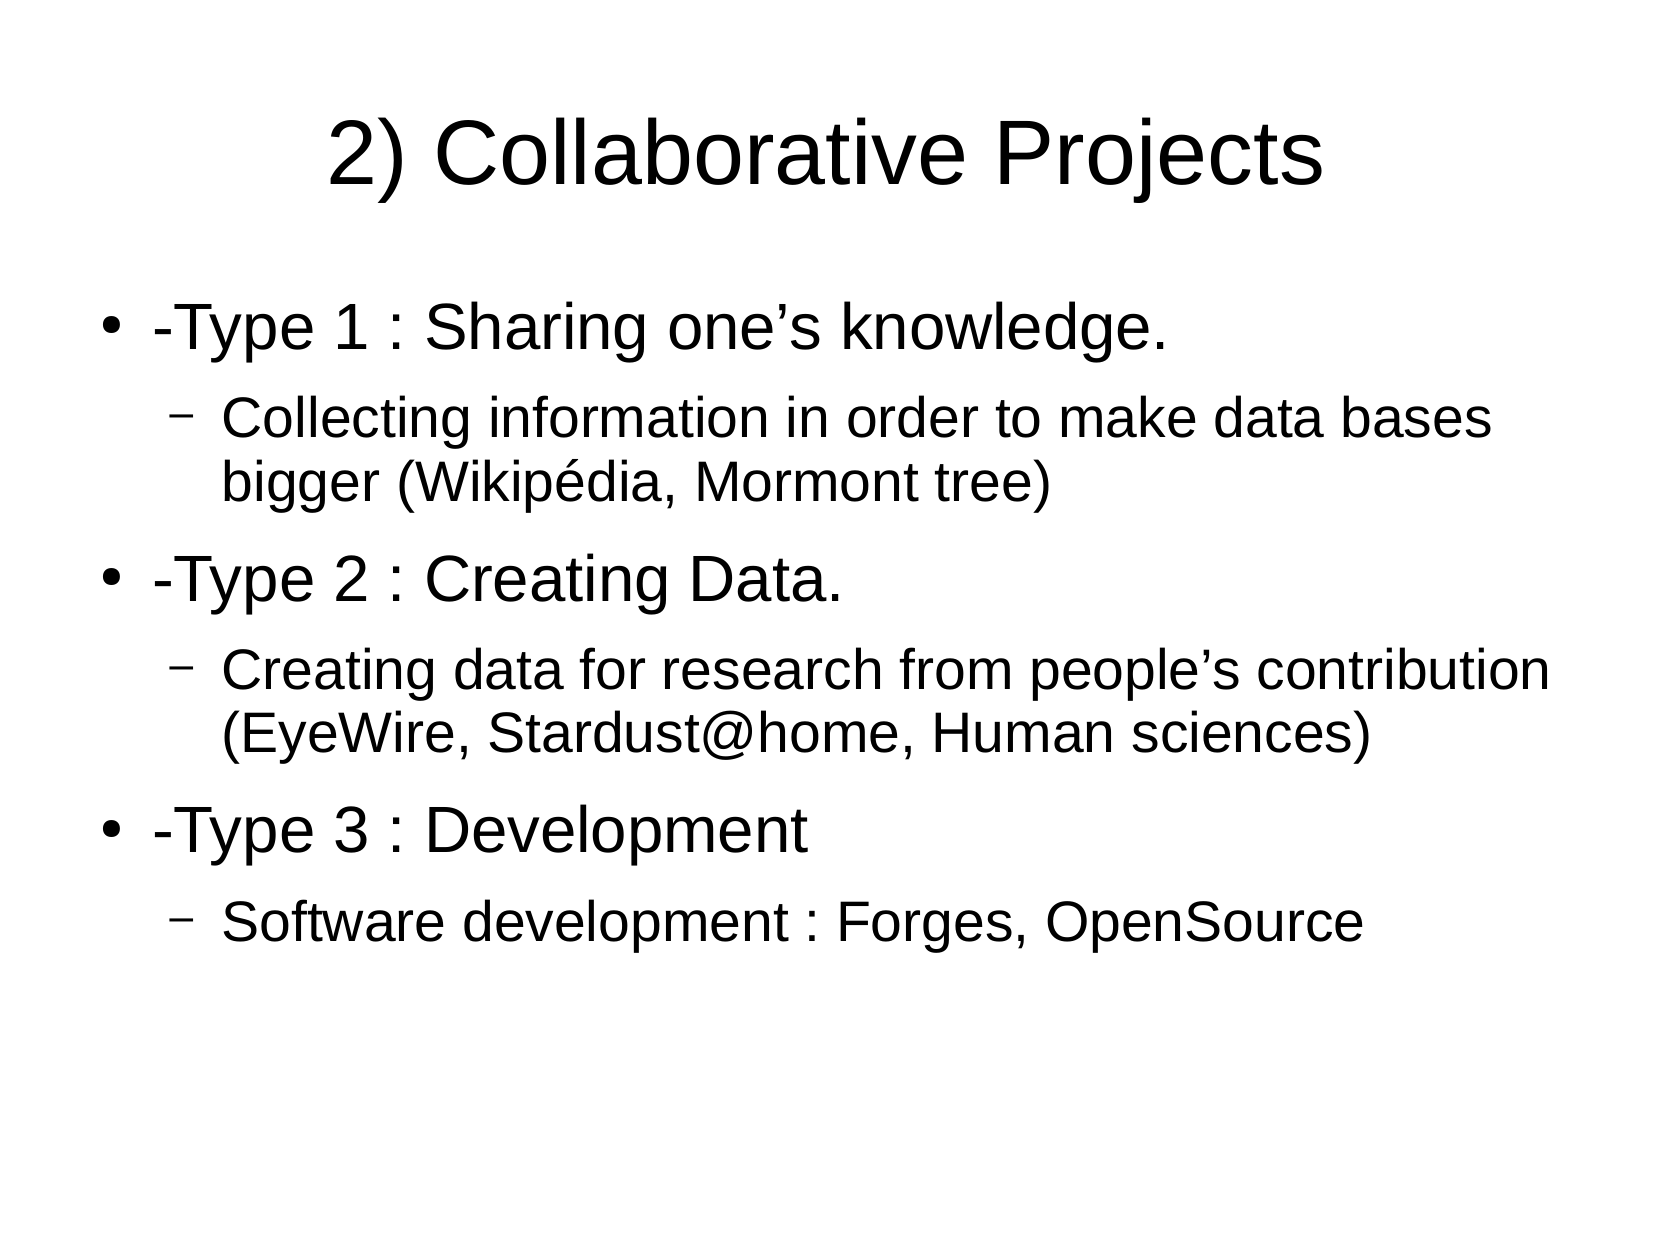

# 2) Collaborative Projects
-Type 1 : Sharing one’s knowledge.
Collecting information in order to make data bases bigger (Wikipédia, Mormont tree)
-Type 2 : Creating Data.
Creating data for research from people’s contribution (EyeWire, Stardust@home, Human sciences)
-Type 3 : Development
Software development : Forges, OpenSource